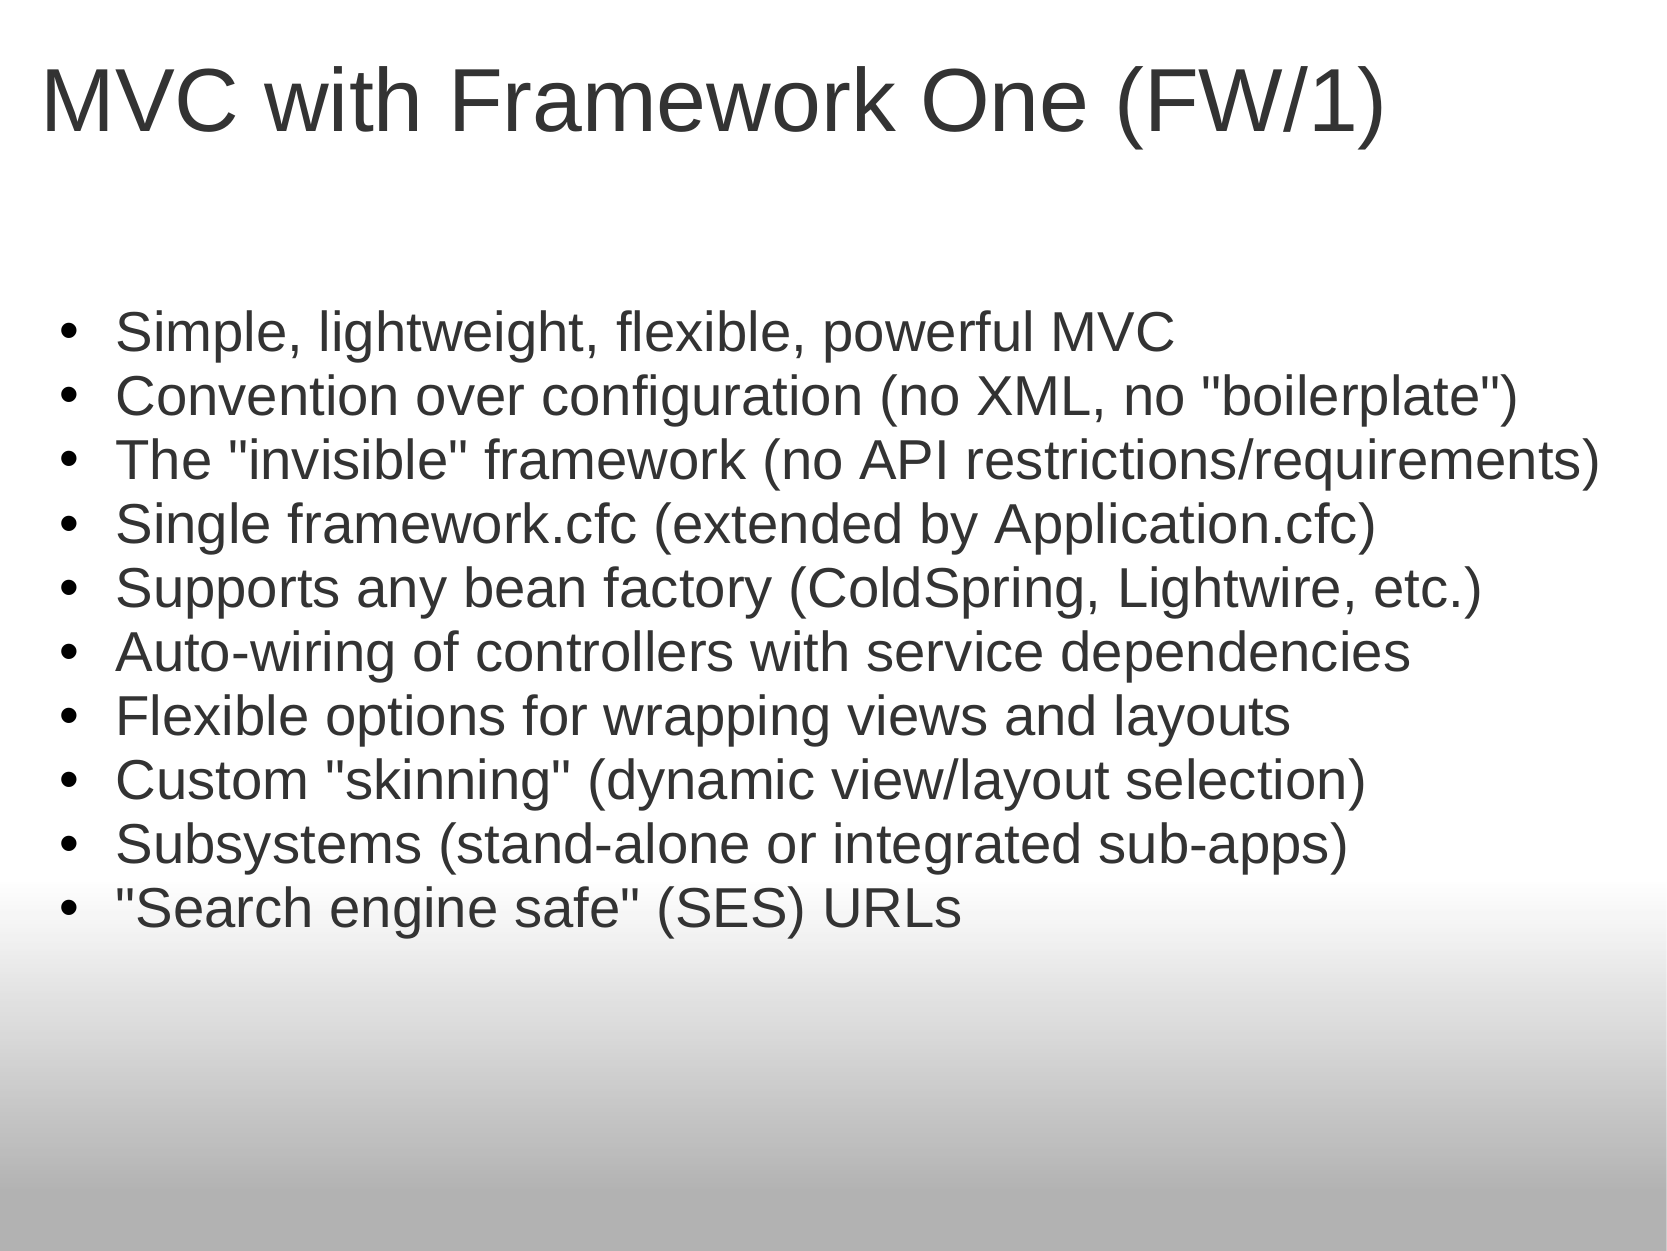

# MVC with Framework One (FW/1)
Simple, lightweight, flexible, powerful MVC
Convention over configuration (no XML, no "boilerplate")
The "invisible" framework (no API restrictions/requirements)
Single framework.cfc (extended by Application.cfc)
Supports any bean factory (ColdSpring, Lightwire, etc.)
Auto-wiring of controllers with service dependencies
Flexible options for wrapping views and layouts
Custom "skinning" (dynamic view/layout selection)
Subsystems (stand-alone or integrated sub-apps)
"Search engine safe" (SES) URLs